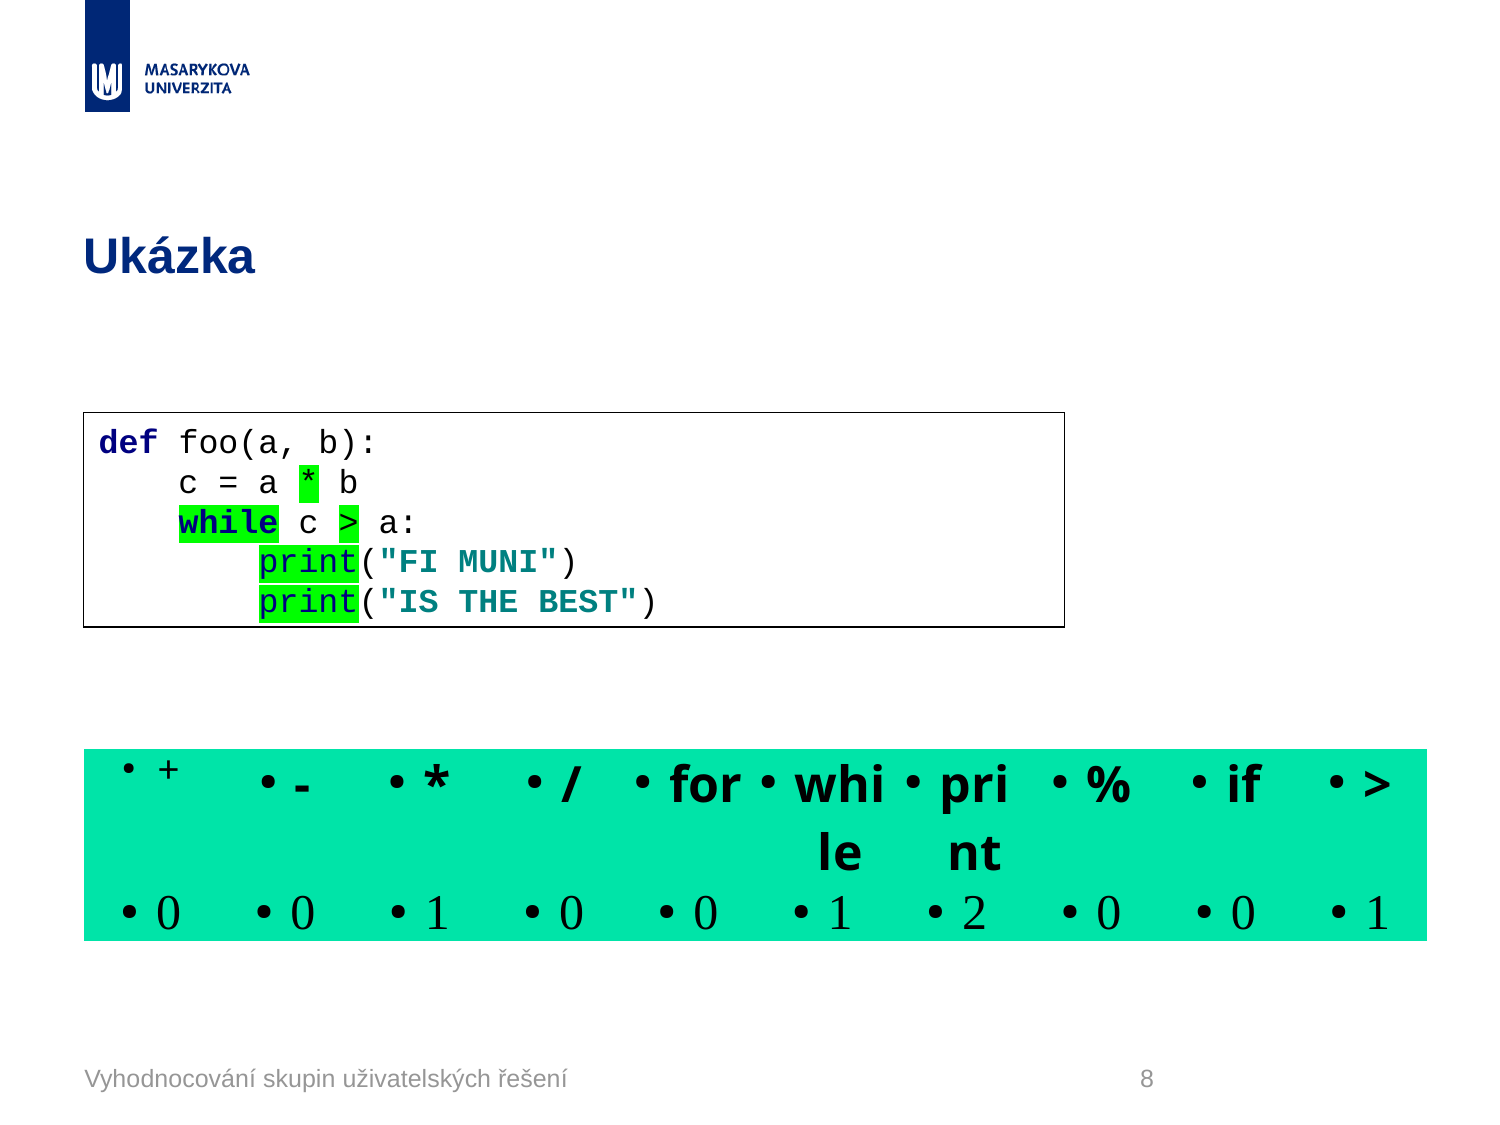

# Ukázka
def foo(a, b):
 c = a * b
 while c > a:
 print("FI MUNI")
 print("IS THE BEST")
| + | - | \* | / | for | while | print | % | if | > |
| --- | --- | --- | --- | --- | --- | --- | --- | --- | --- |
| 0 | 0 | 1 | 0 | 0 | 1 | 2 | 0 | 0 | 1 |
Vyhodnocování skupin uživatelských řešení
7